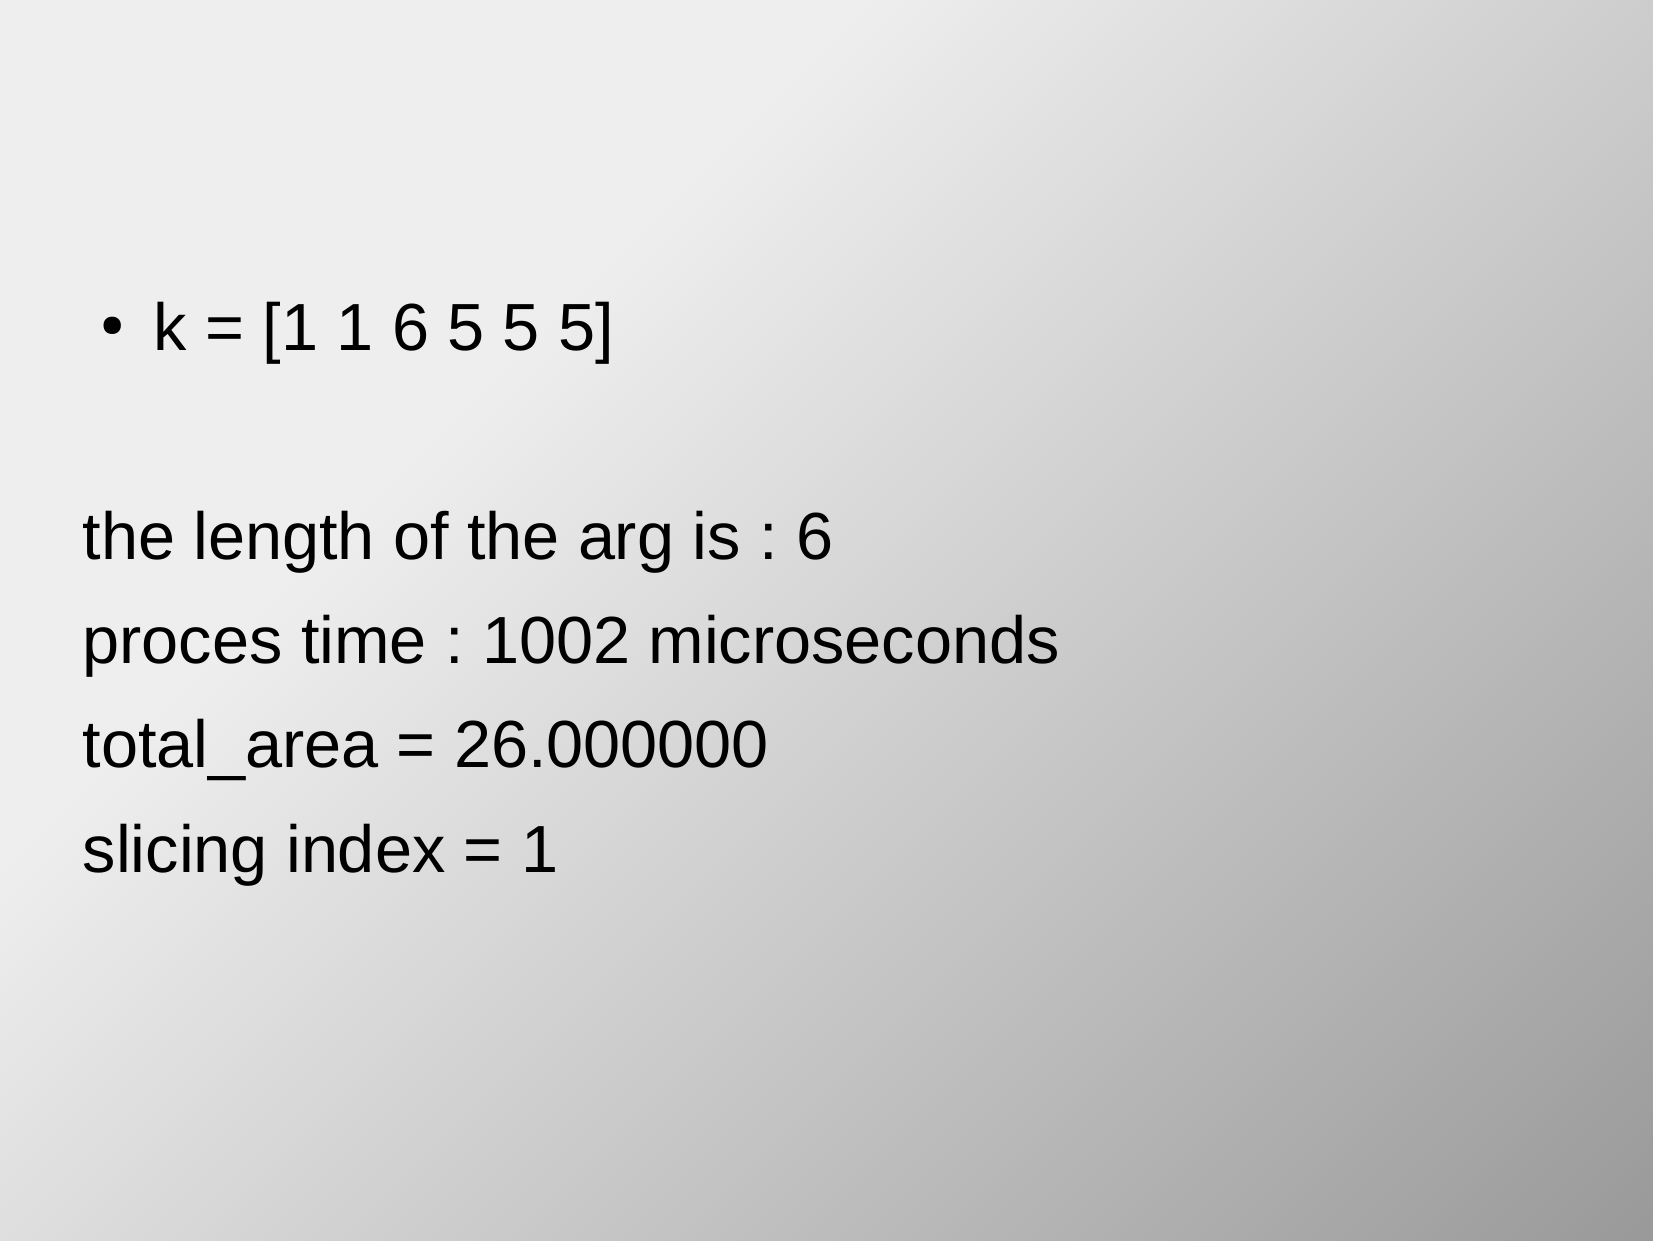

#
k = [1 1 6 5 5 5]
the length of the arg is : 6
proces time : 1002 microseconds
total_area = 26.000000
slicing index = 1